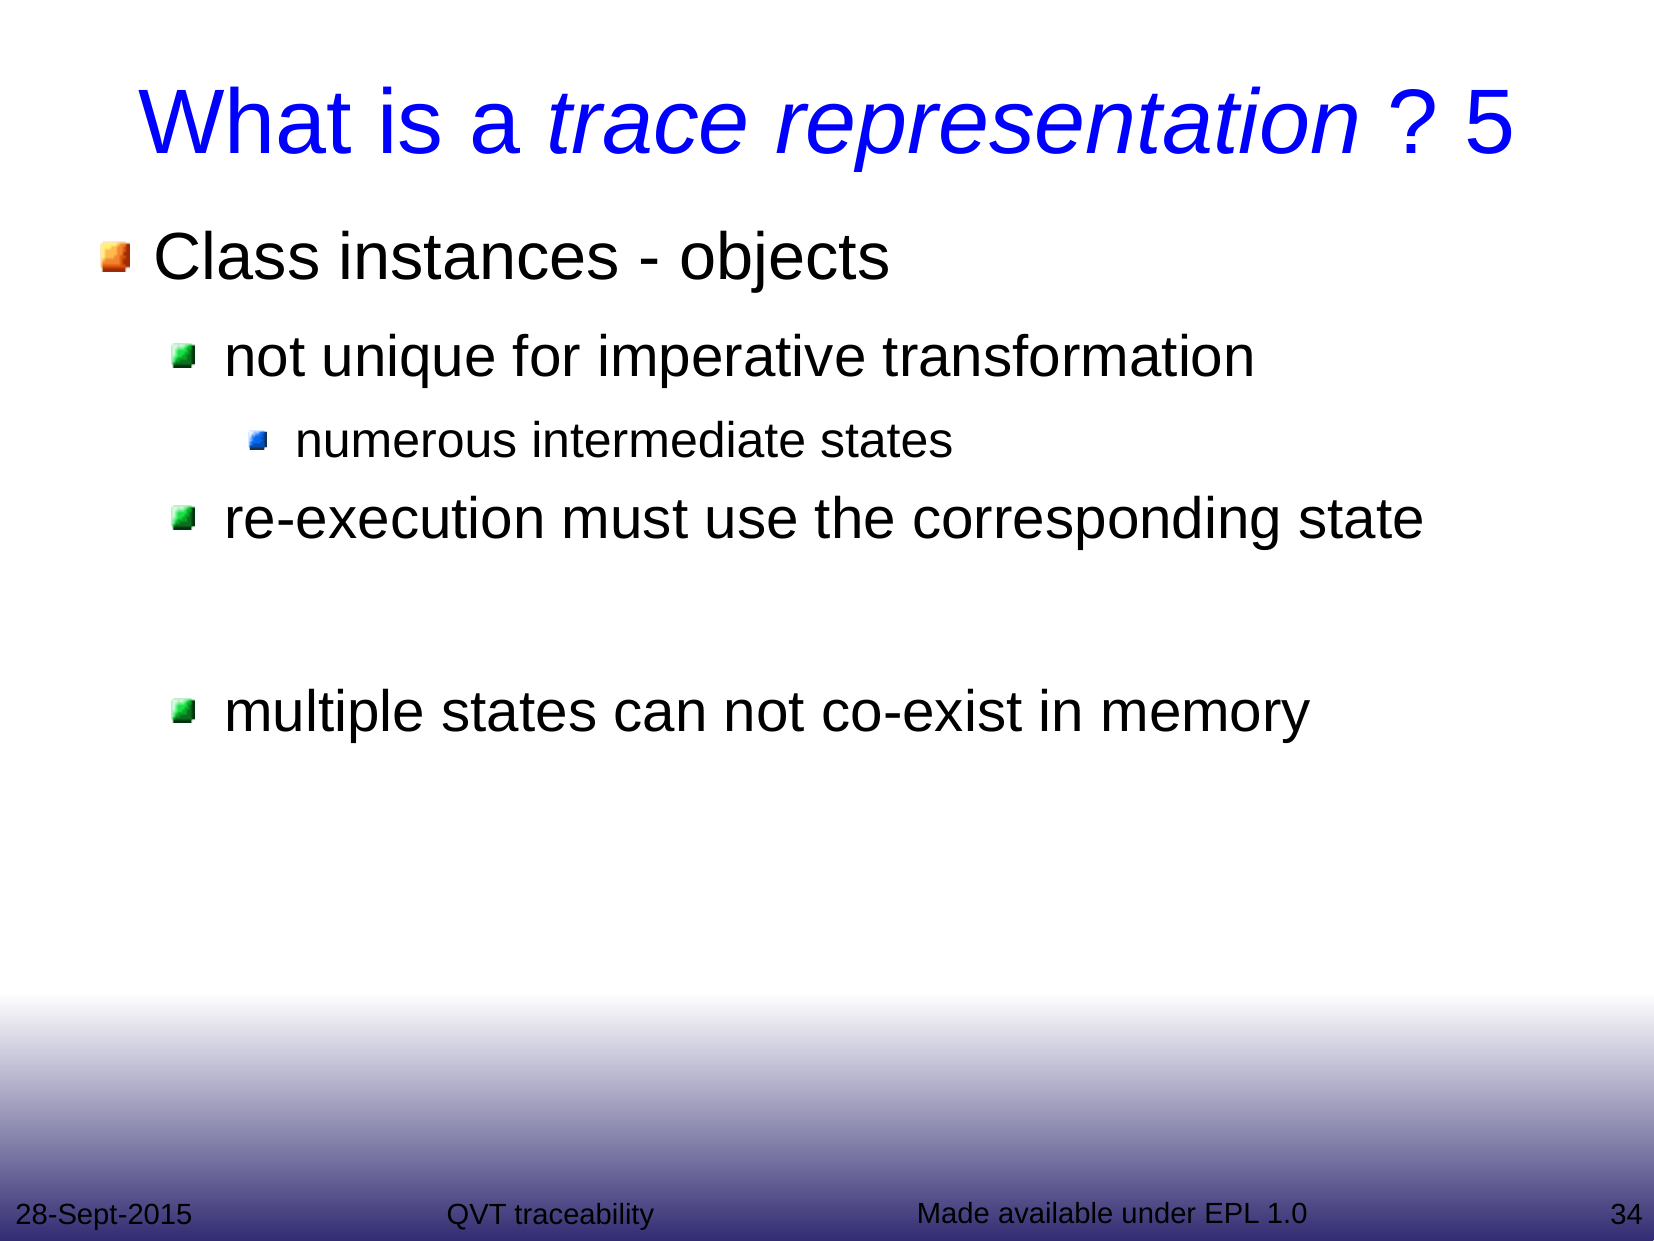

# What is a trace representation ? 5
Class instances - objects
not unique for imperative transformation
numerous intermediate states
re-execution must use the corresponding state
multiple states can not co-exist in memory
28-Sept-2015
QVT traceability
34